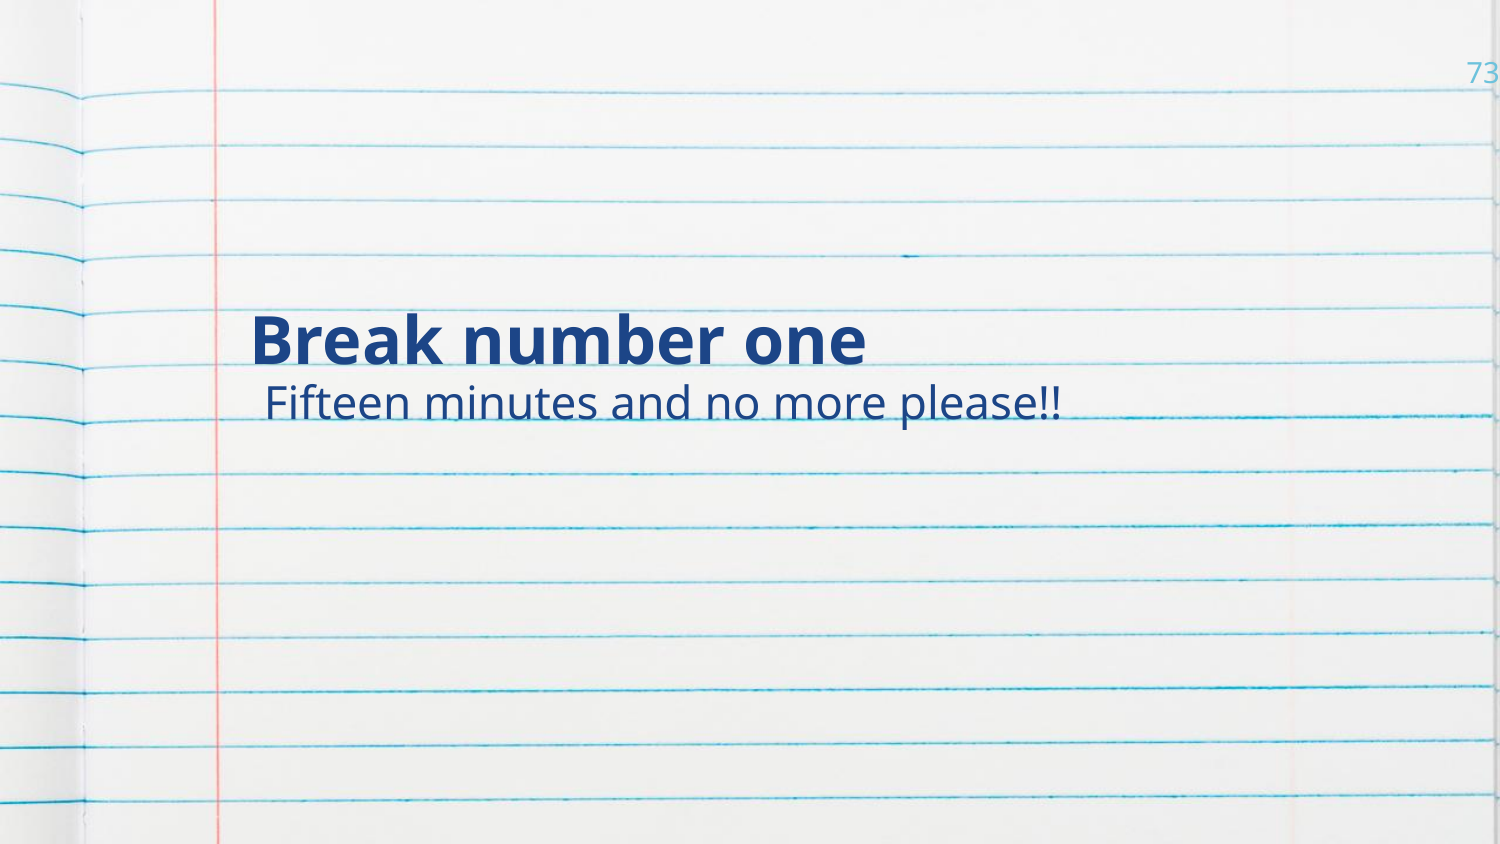

# Break number one
Fifteen minutes and no more please!!